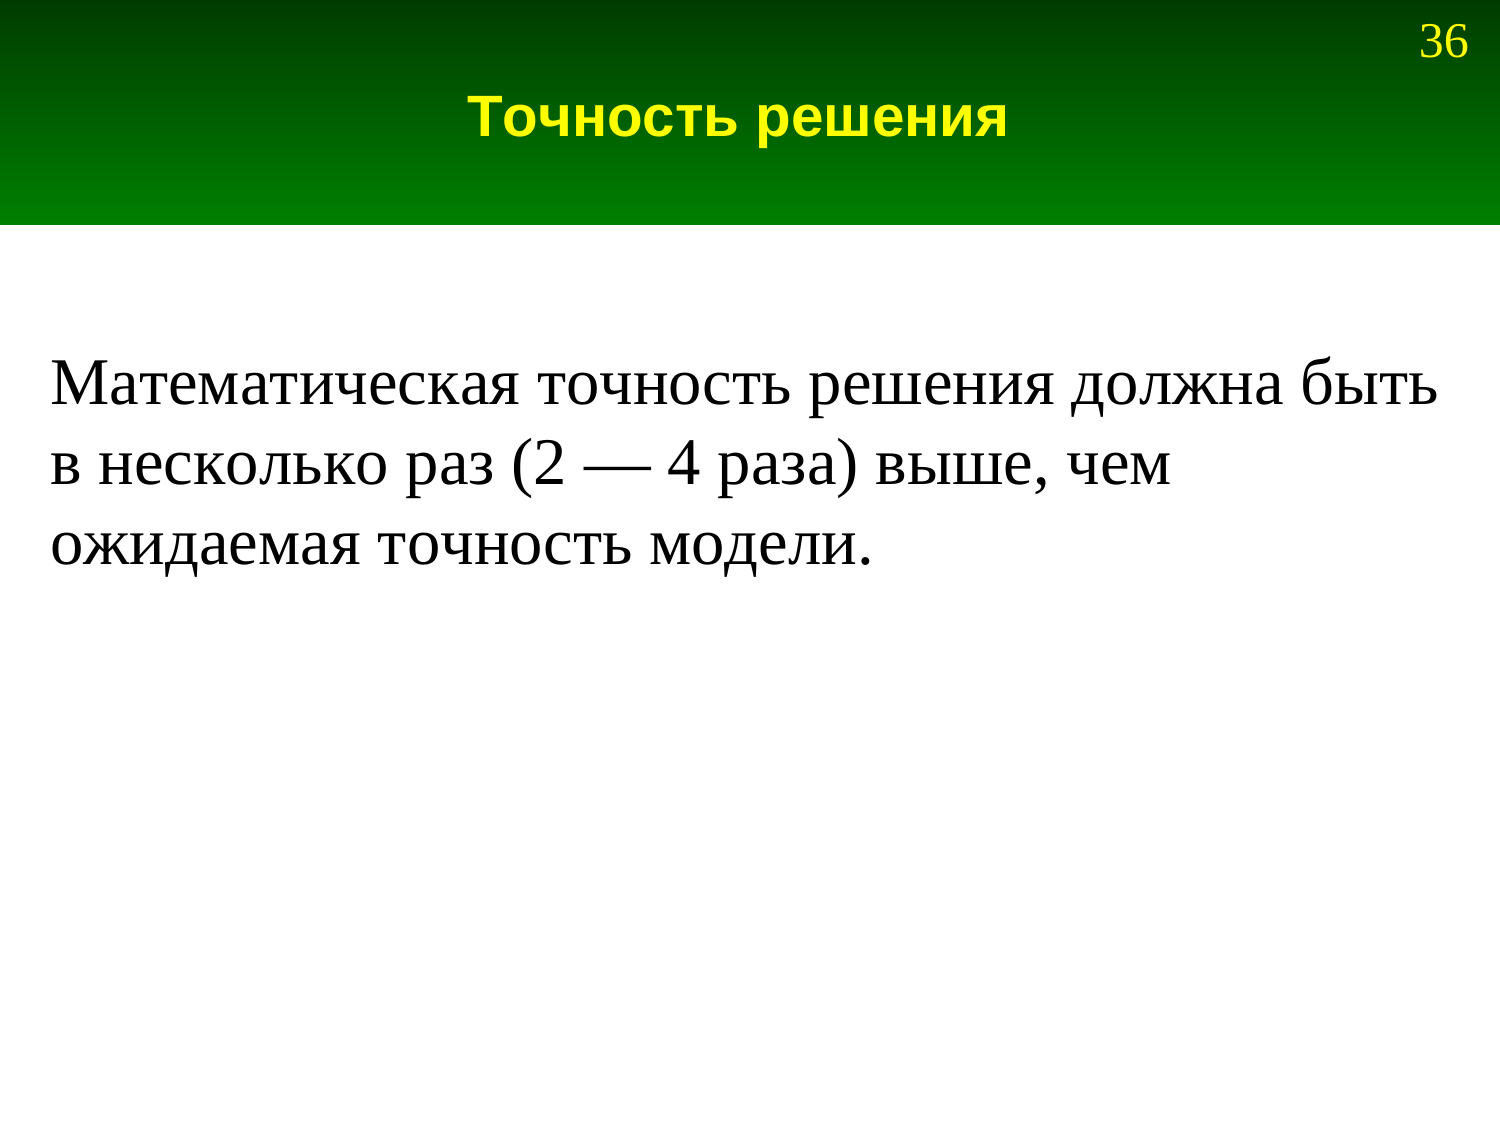

# Точность решения
Математическая точность решения должна быть в несколько раз (2 — 4 раза) выше, чем ожидаемая точность модели.